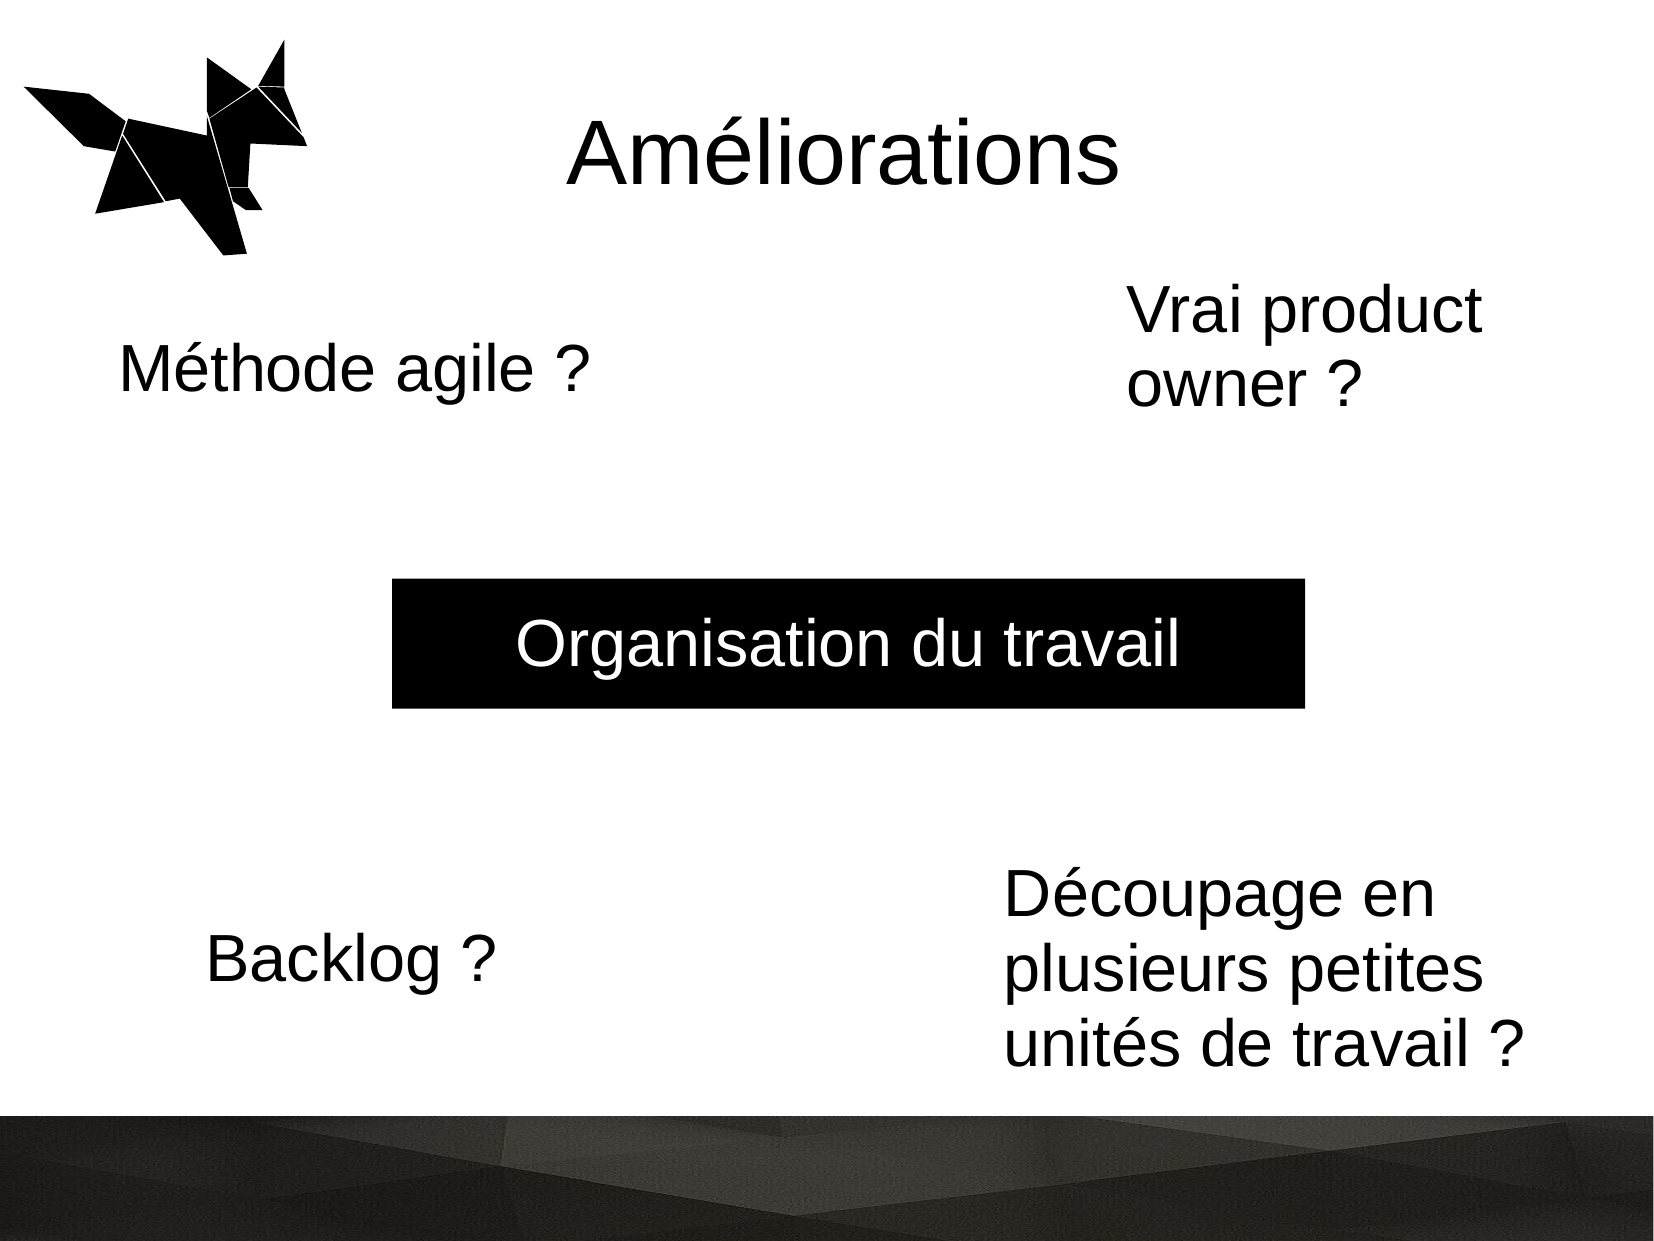

# Améliorations
Vrai product owner ?
Méthode agile ?
Organisation du travail
Découpage en plusieurs petites unités de travail ?
Backlog ?